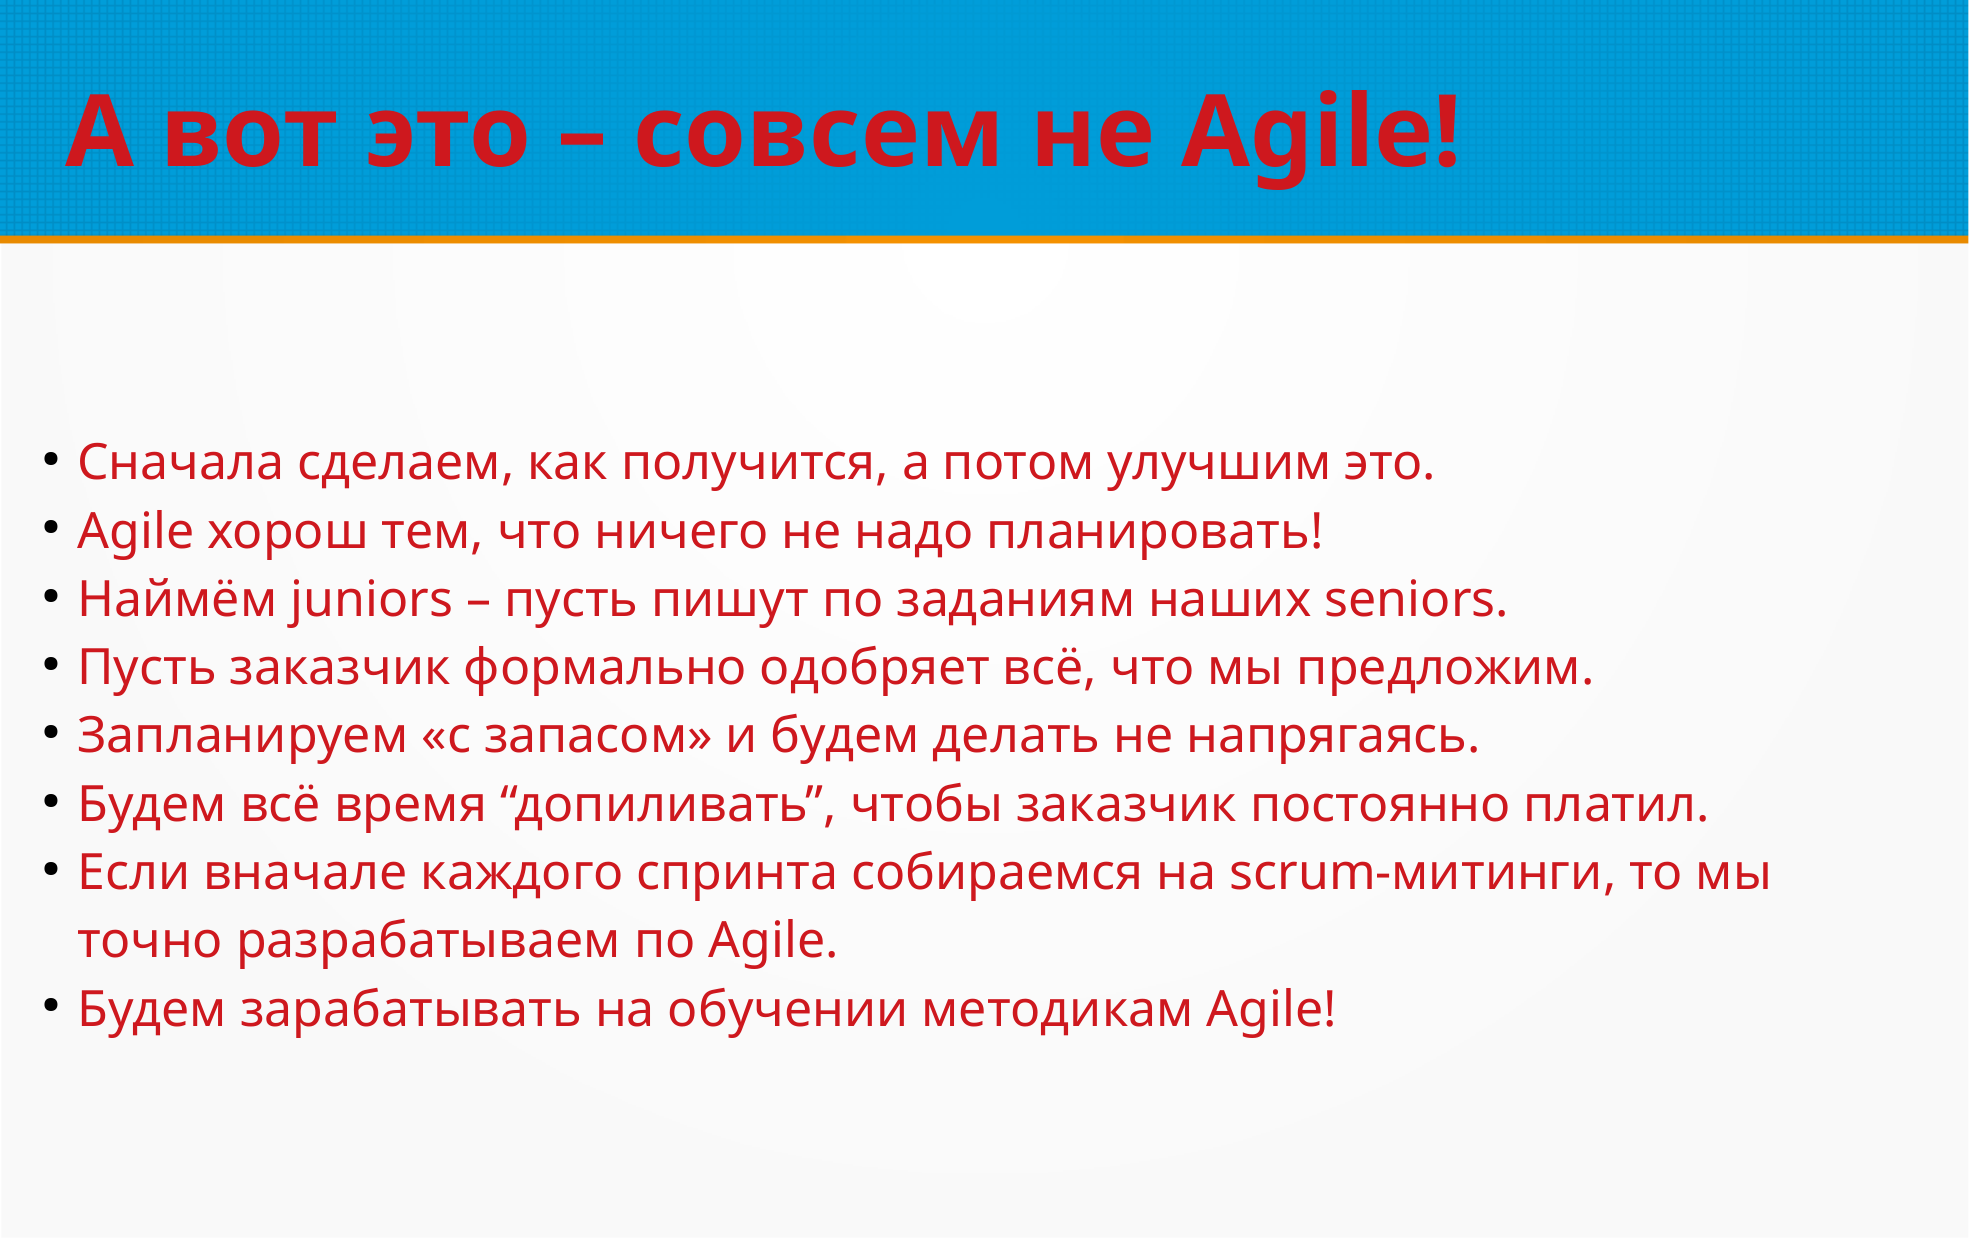

А вот это – совсем не Аgile!
Сначала сделаем, как получится, а потом улучшим это.
Agile хорош тем, что ничего не надо планировать!
Наймём juniors – пусть пишут по заданиям наших seniors.
Пусть заказчик формально одобряет всё, что мы предложим.
Запланируем «с запасом» и будем делать не напрягаясь.
Будем всё время “допиливать”, чтобы заказчик постоянно платил.
Если вначале каждого спринта собираемся на scrum-митинги, то мы точно разpабатываем по Agile.
Будем зарабатывать на обучении методикам Agile!